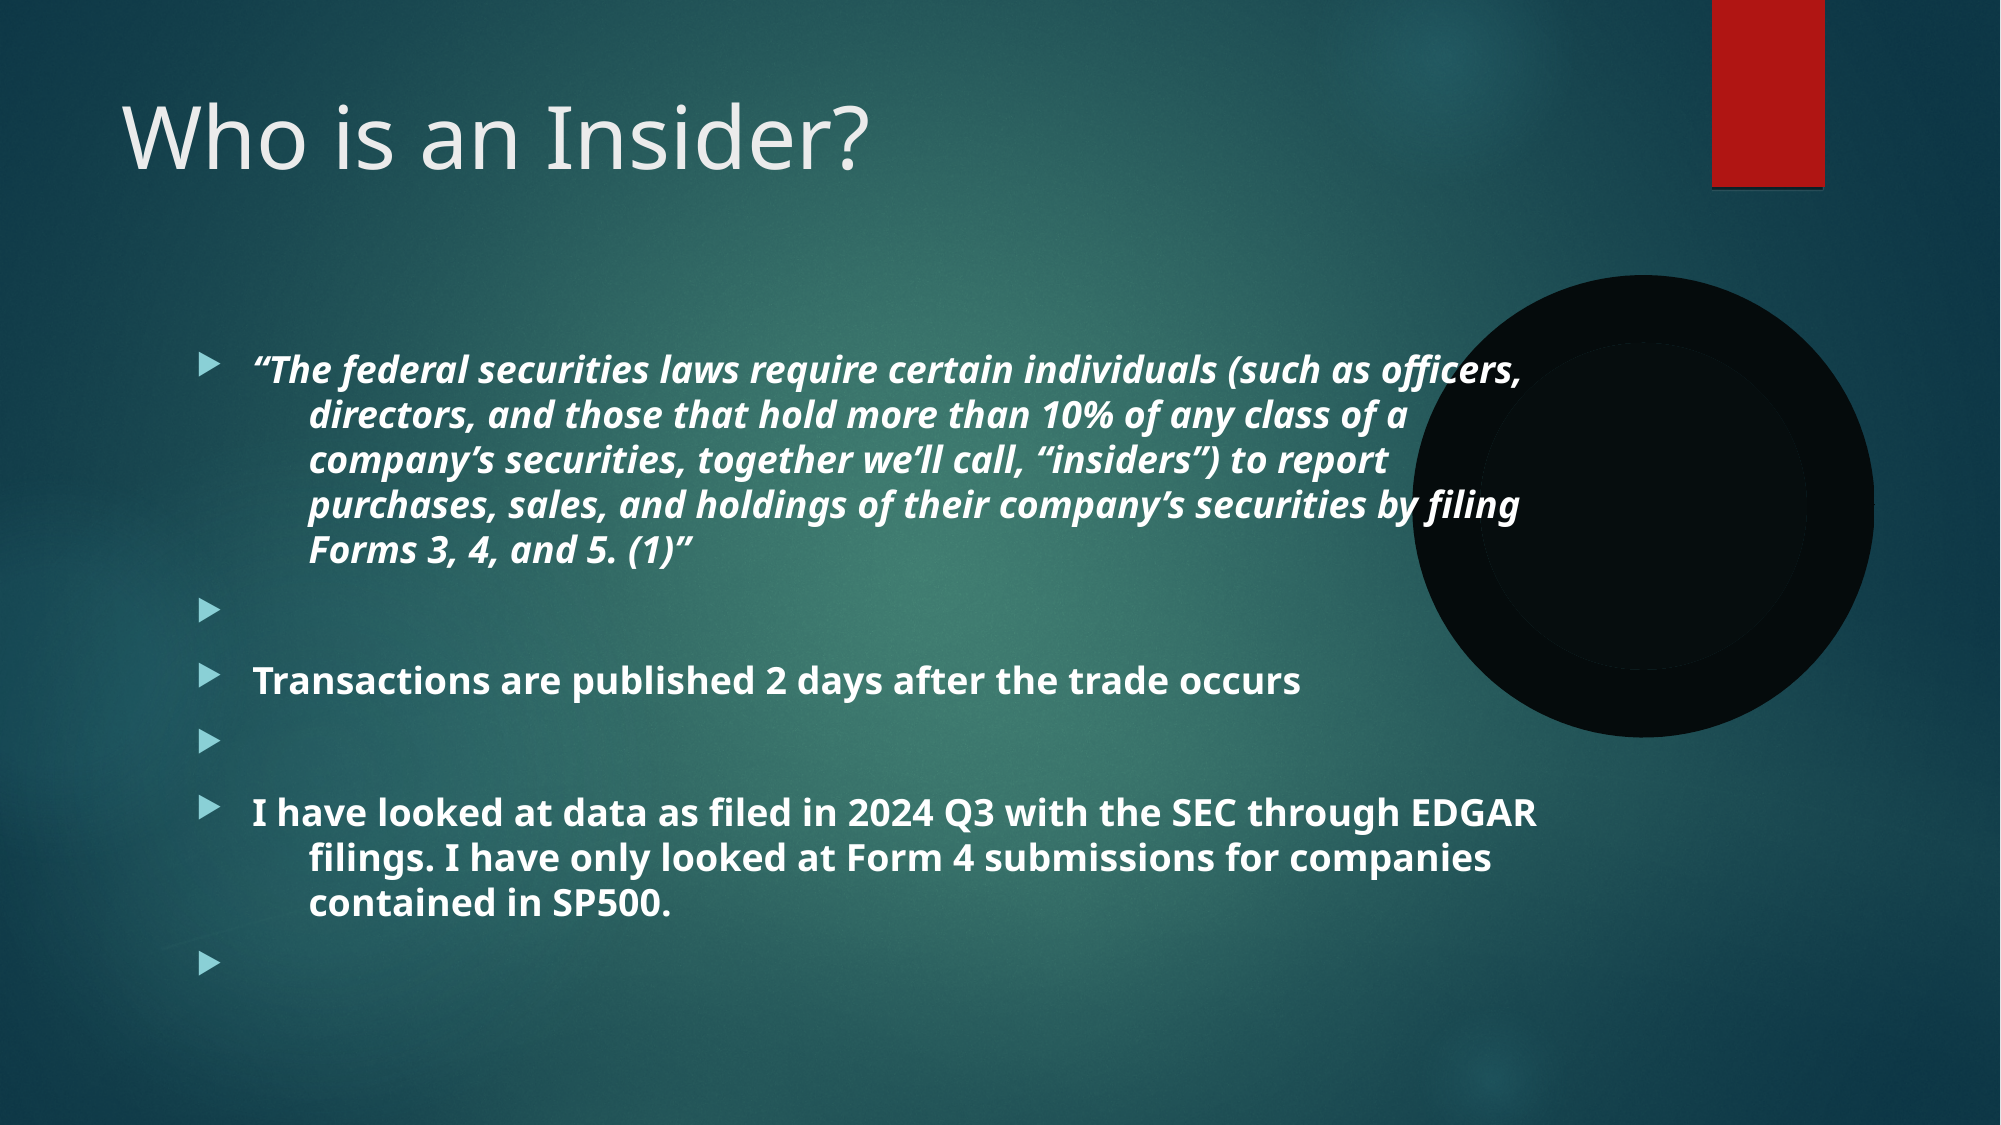

# Who is an Insider?
“The federal securities laws require certain individuals (such as officers, directors, and those that hold more than 10% of any class of a company’s securities, together we’ll call, “insiders”) to report purchases, sales, and holdings of their company’s securities by filing Forms 3, 4, and 5. (1)”
Transactions are published 2 days after the trade occurs
I have looked at data as filed in 2024 Q3 with the SEC through EDGAR filings. I have only looked at Form 4 submissions for companies contained in SP500.